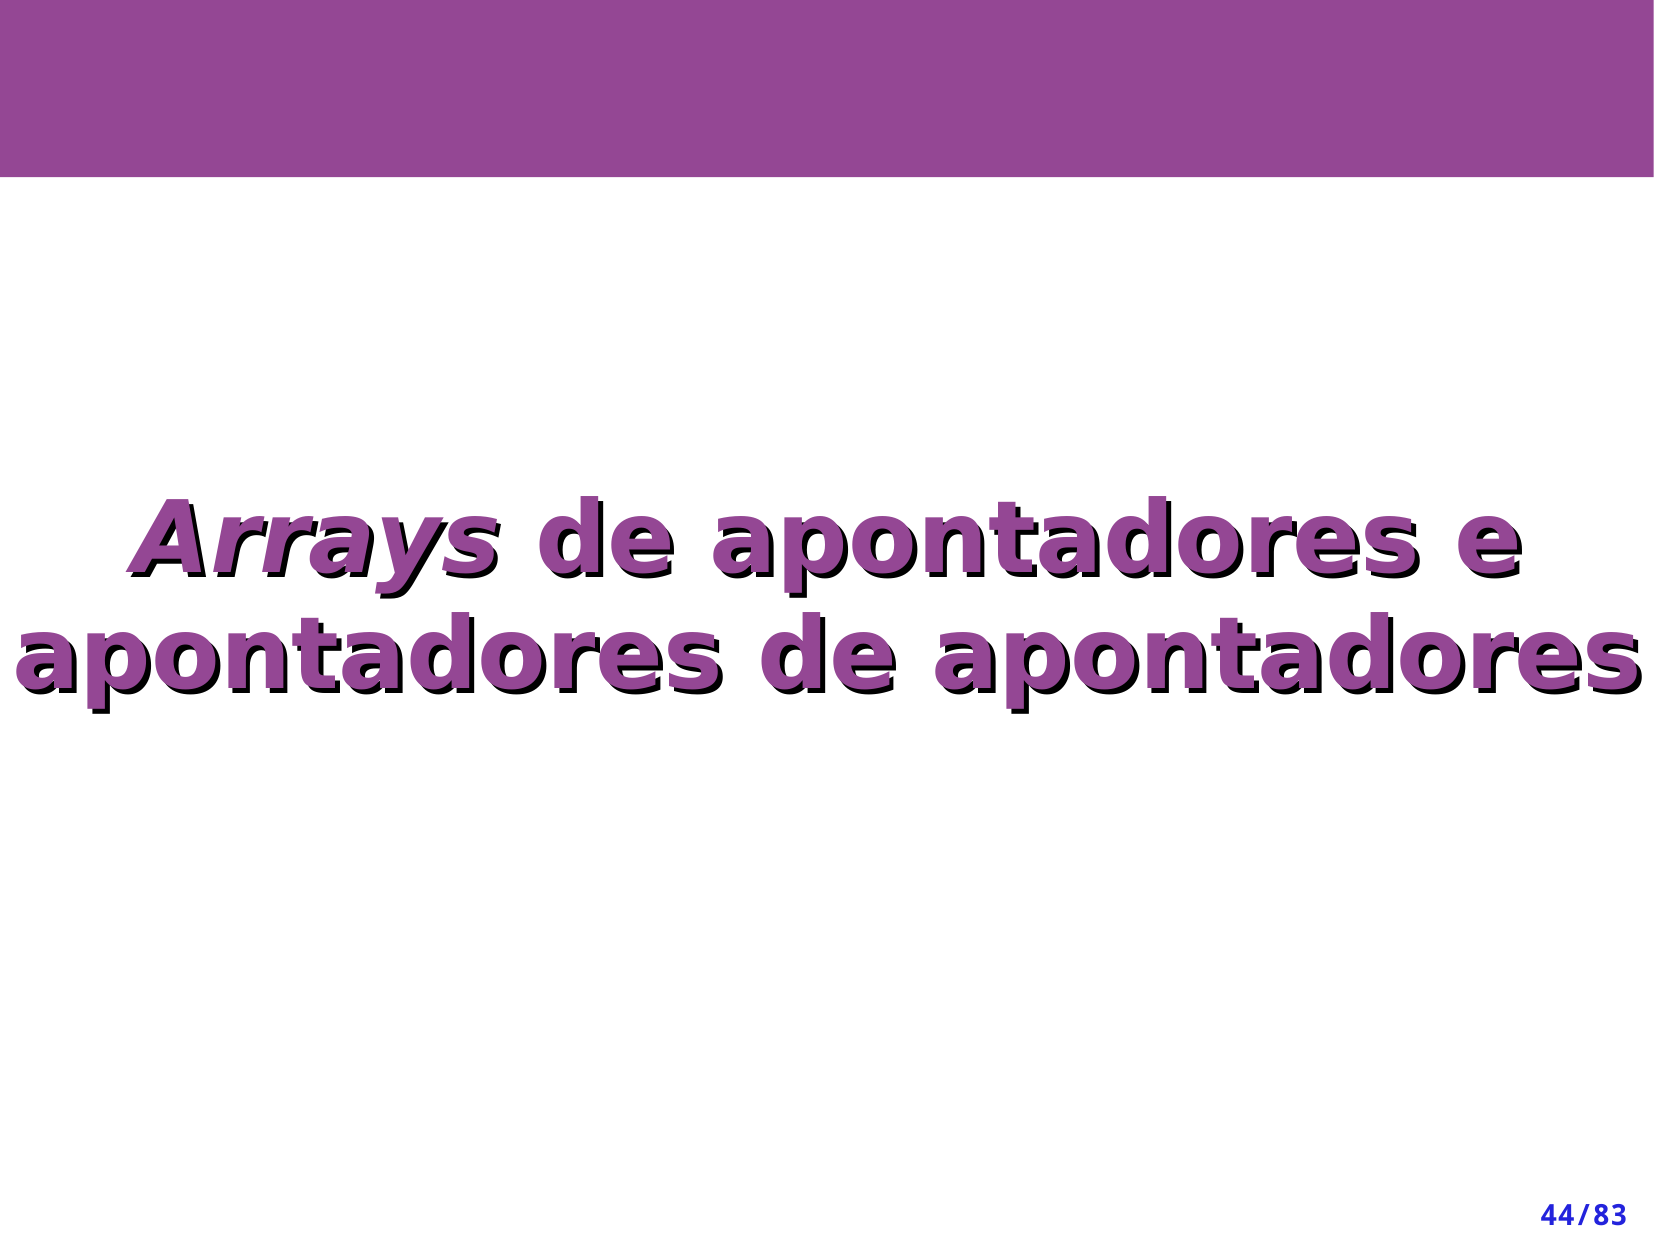

Arrays de apontadores e
apontadores de apontadores
44